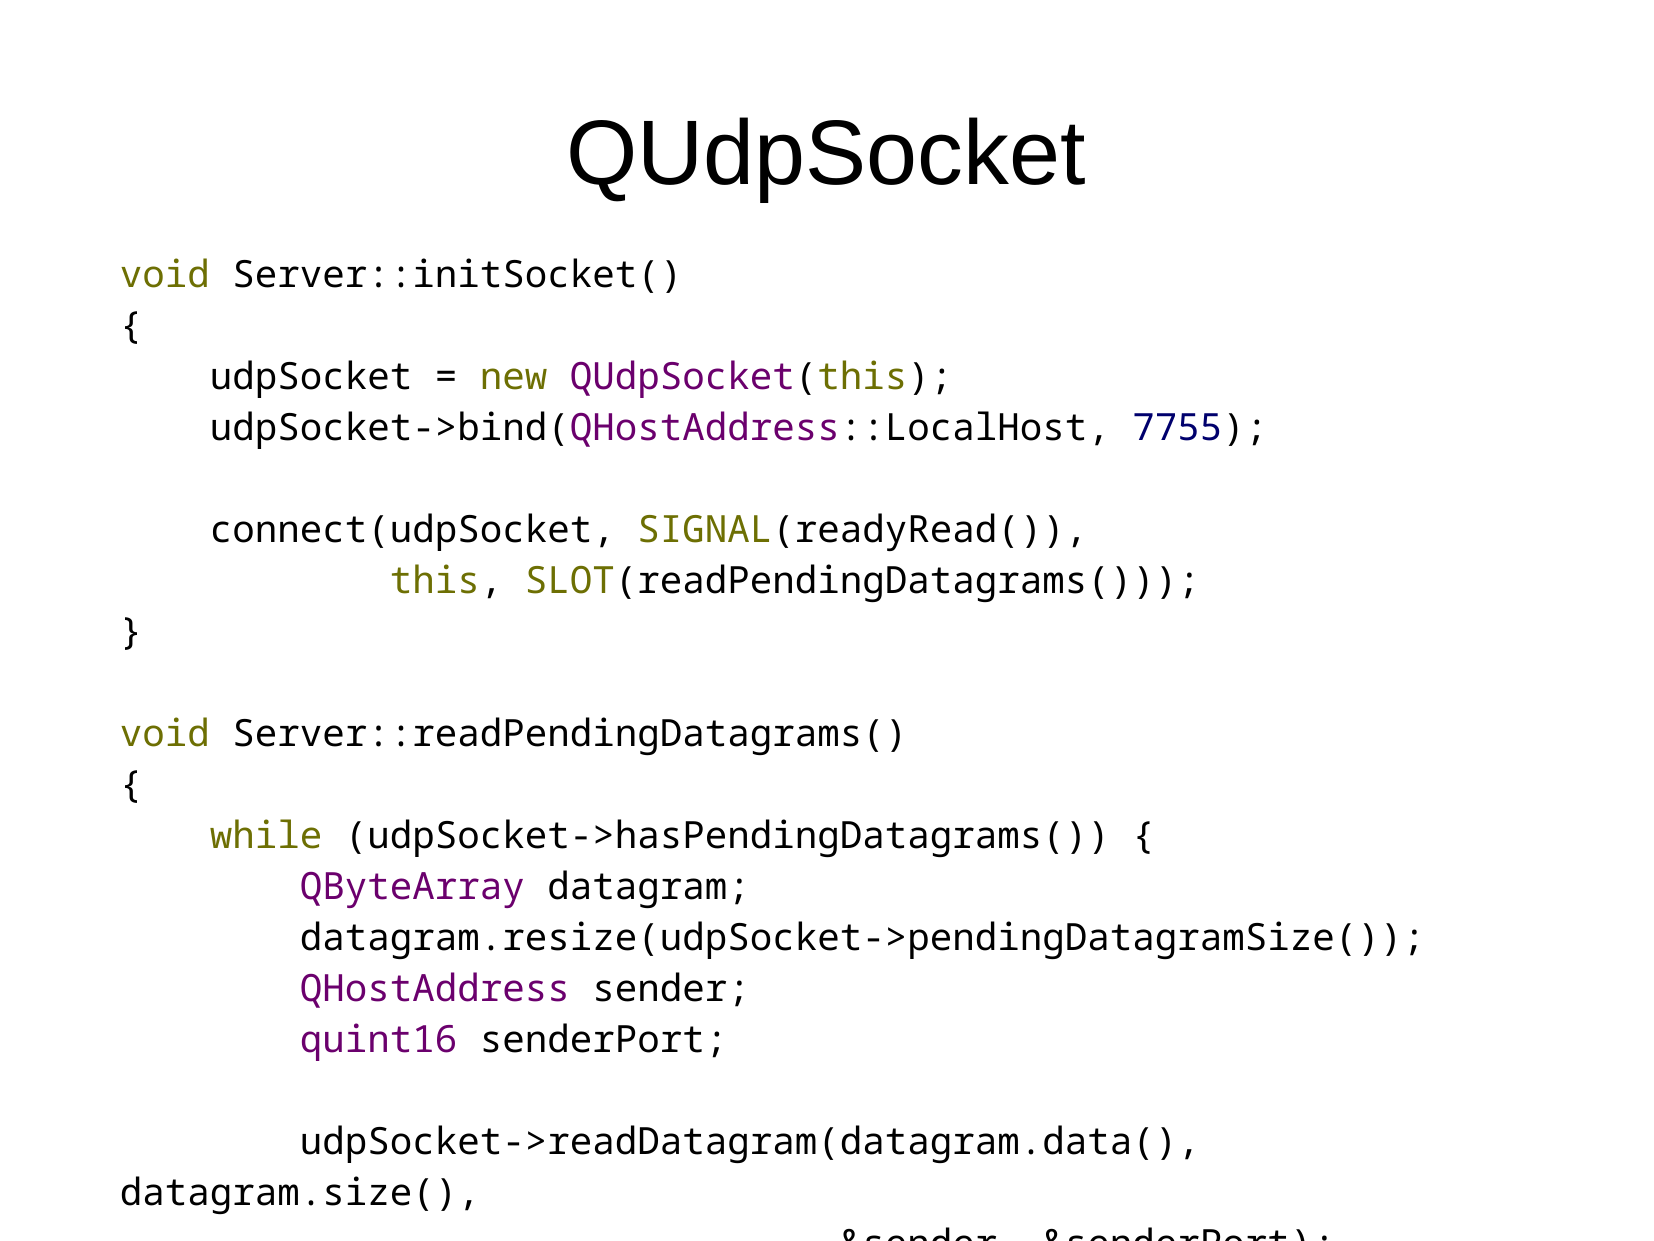

# QUdpSocket
void Server::initSocket()
{
 udpSocket = new QUdpSocket(this);
 udpSocket->bind(QHostAddress::LocalHost, 7755);
 connect(udpSocket, SIGNAL(readyRead()),
 this, SLOT(readPendingDatagrams()));
}
void Server::readPendingDatagrams()
{
 while (udpSocket->hasPendingDatagrams()) {
 QByteArray datagram;
 datagram.resize(udpSocket->pendingDatagramSize());
 QHostAddress sender;
 quint16 senderPort;
 udpSocket->readDatagram(datagram.data(), datagram.size(),
 &sender, &senderPort);
 processTheDatagram(datagram);
 }
}